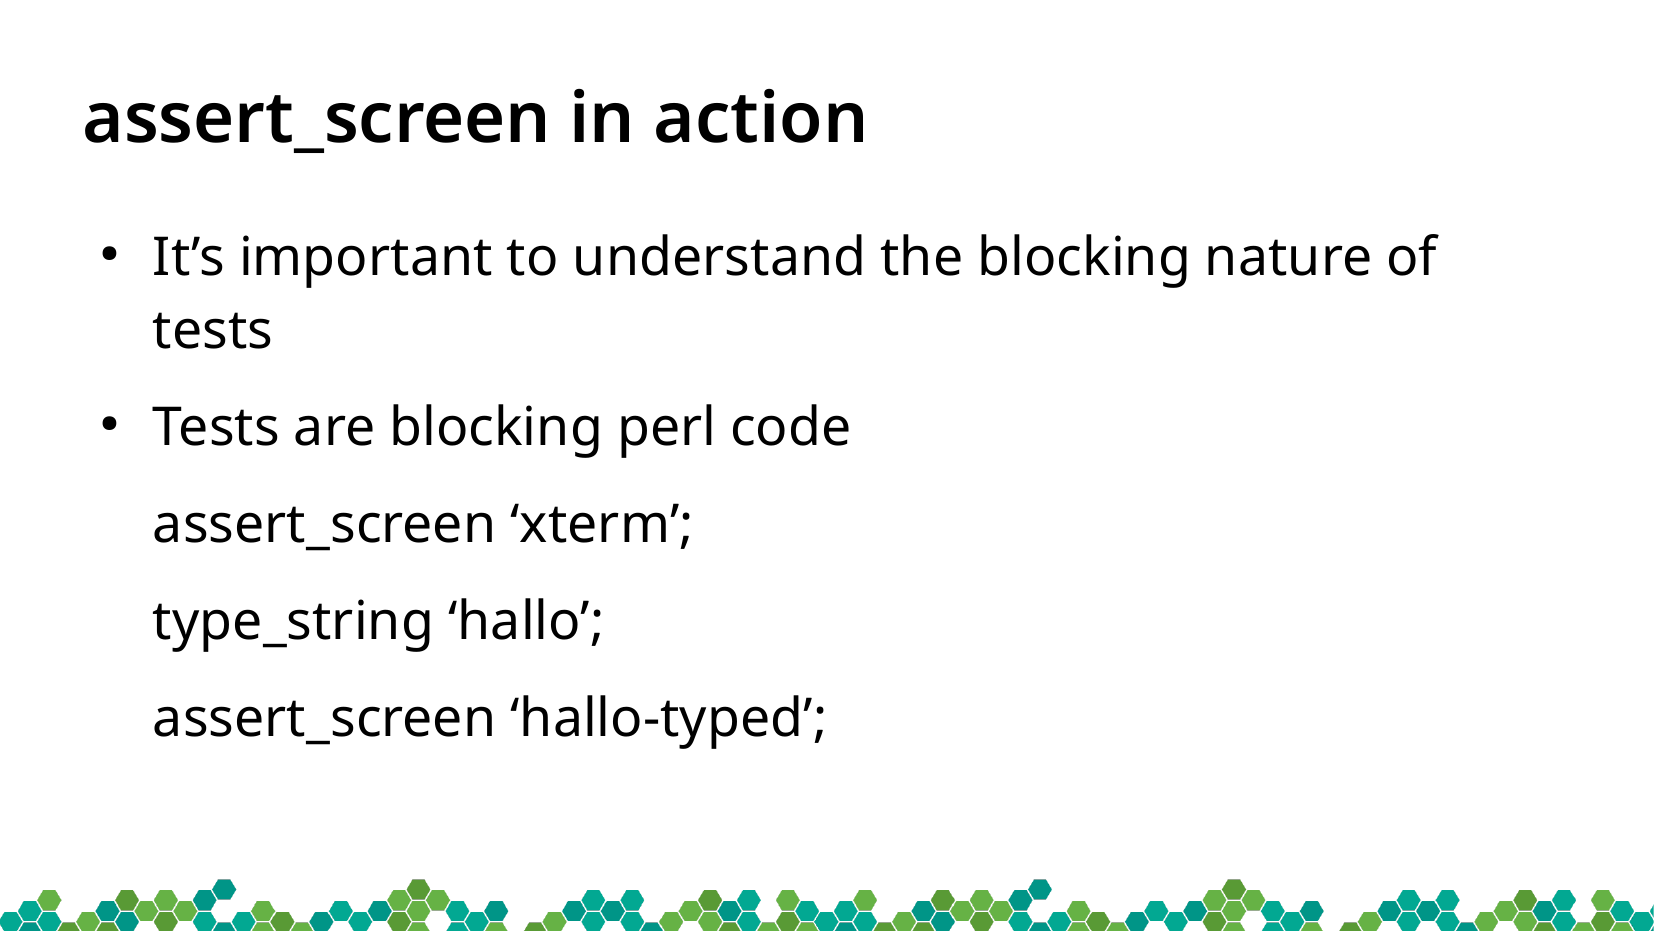

# assert_screen in action
It’s important to understand the blocking nature of tests
Tests are blocking perl code
assert_screen ‘xterm’;
type_string ‘hallo’;
assert_screen ‘hallo-typed’;